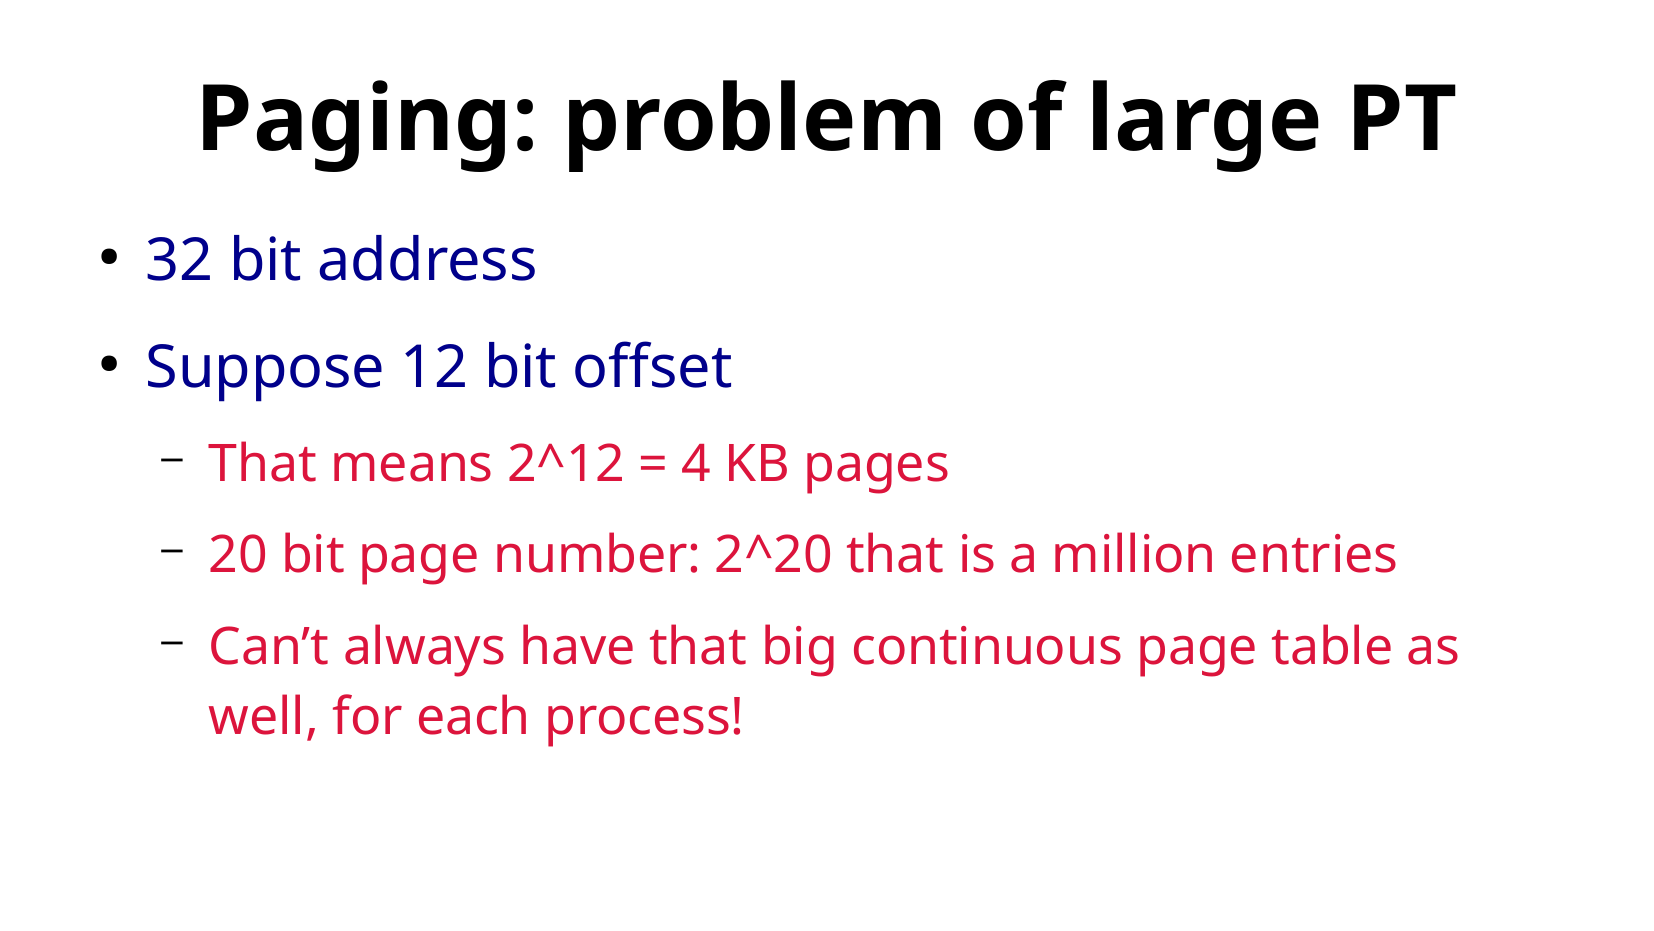

# Paging: problem of large PT
32 bit address
Suppose 12 bit offset
That means 2^12 = 4 KB pages
20 bit page number: 2^20 that is a million entries
Can’t always have that big continuous page table as well, for each process!